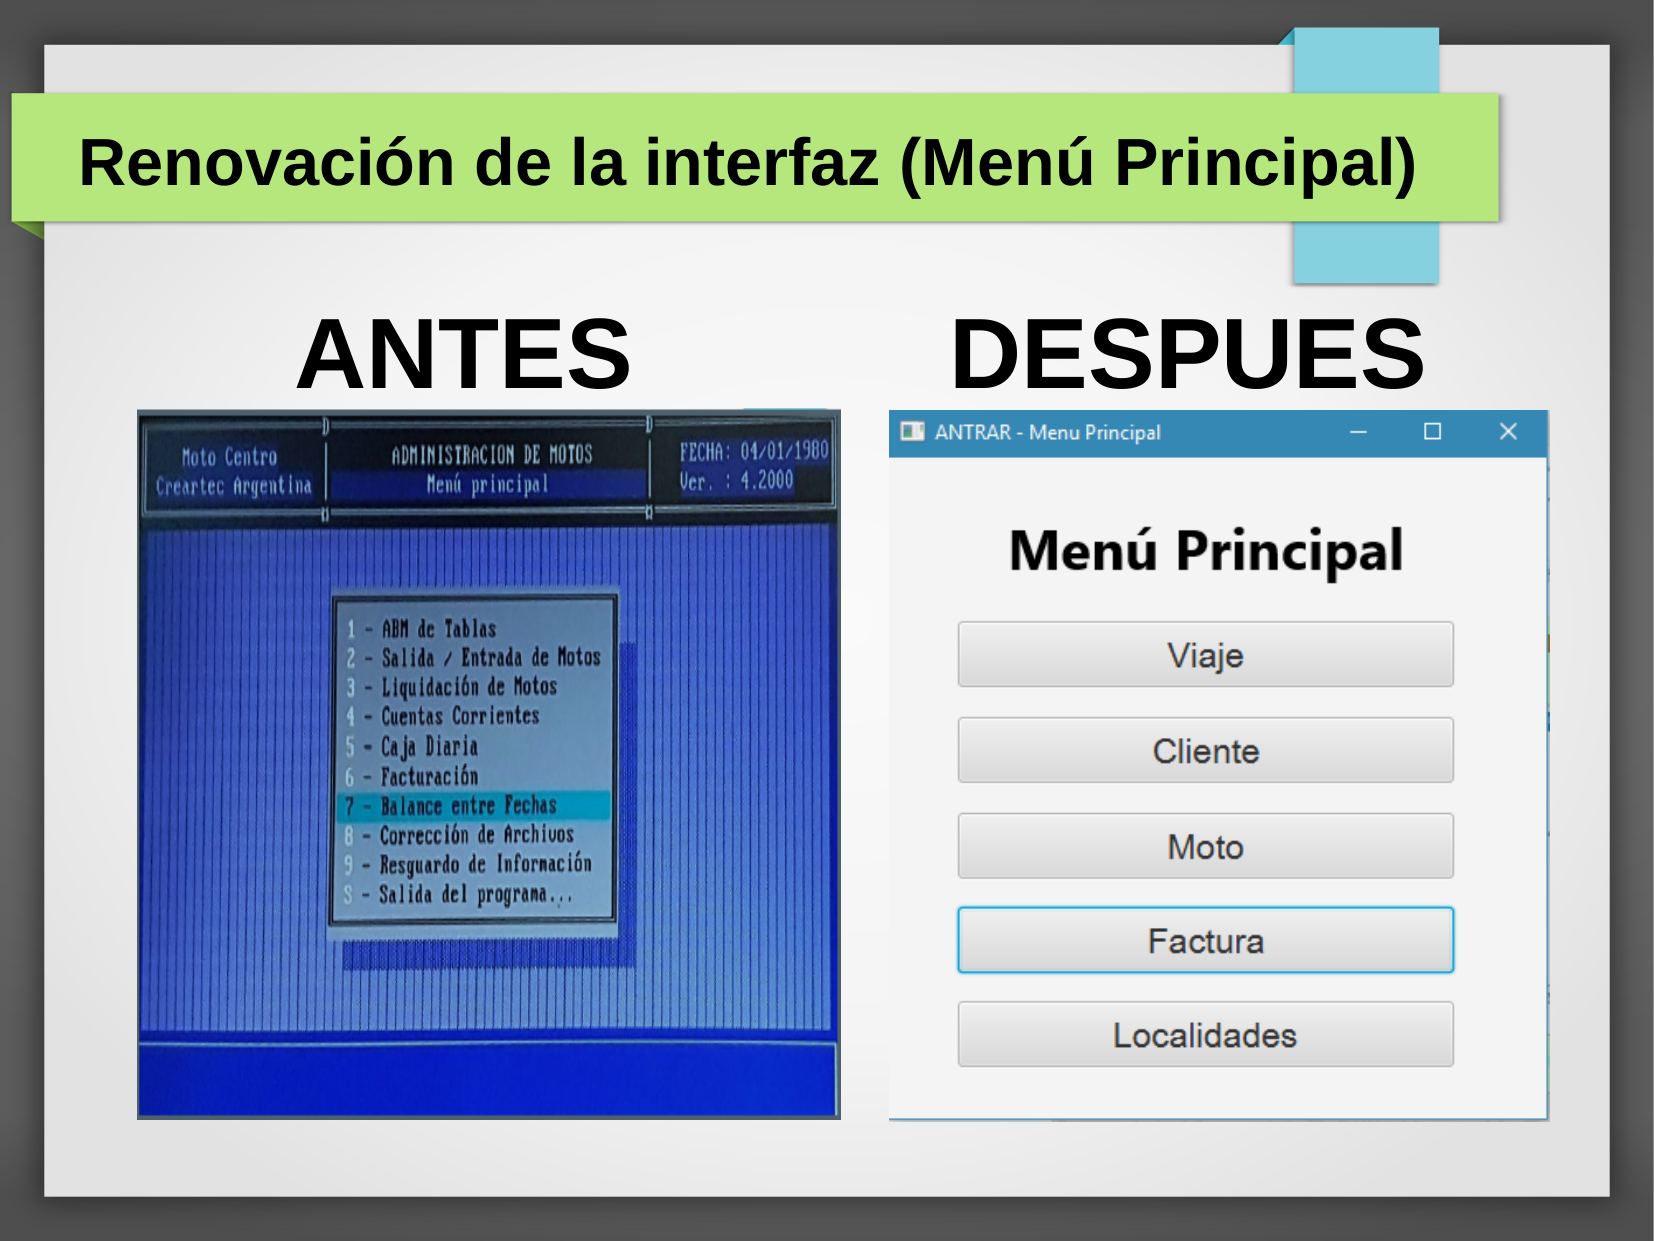

# Renovación de la interfaz (Menú Principal)
ANTES
DESPUES